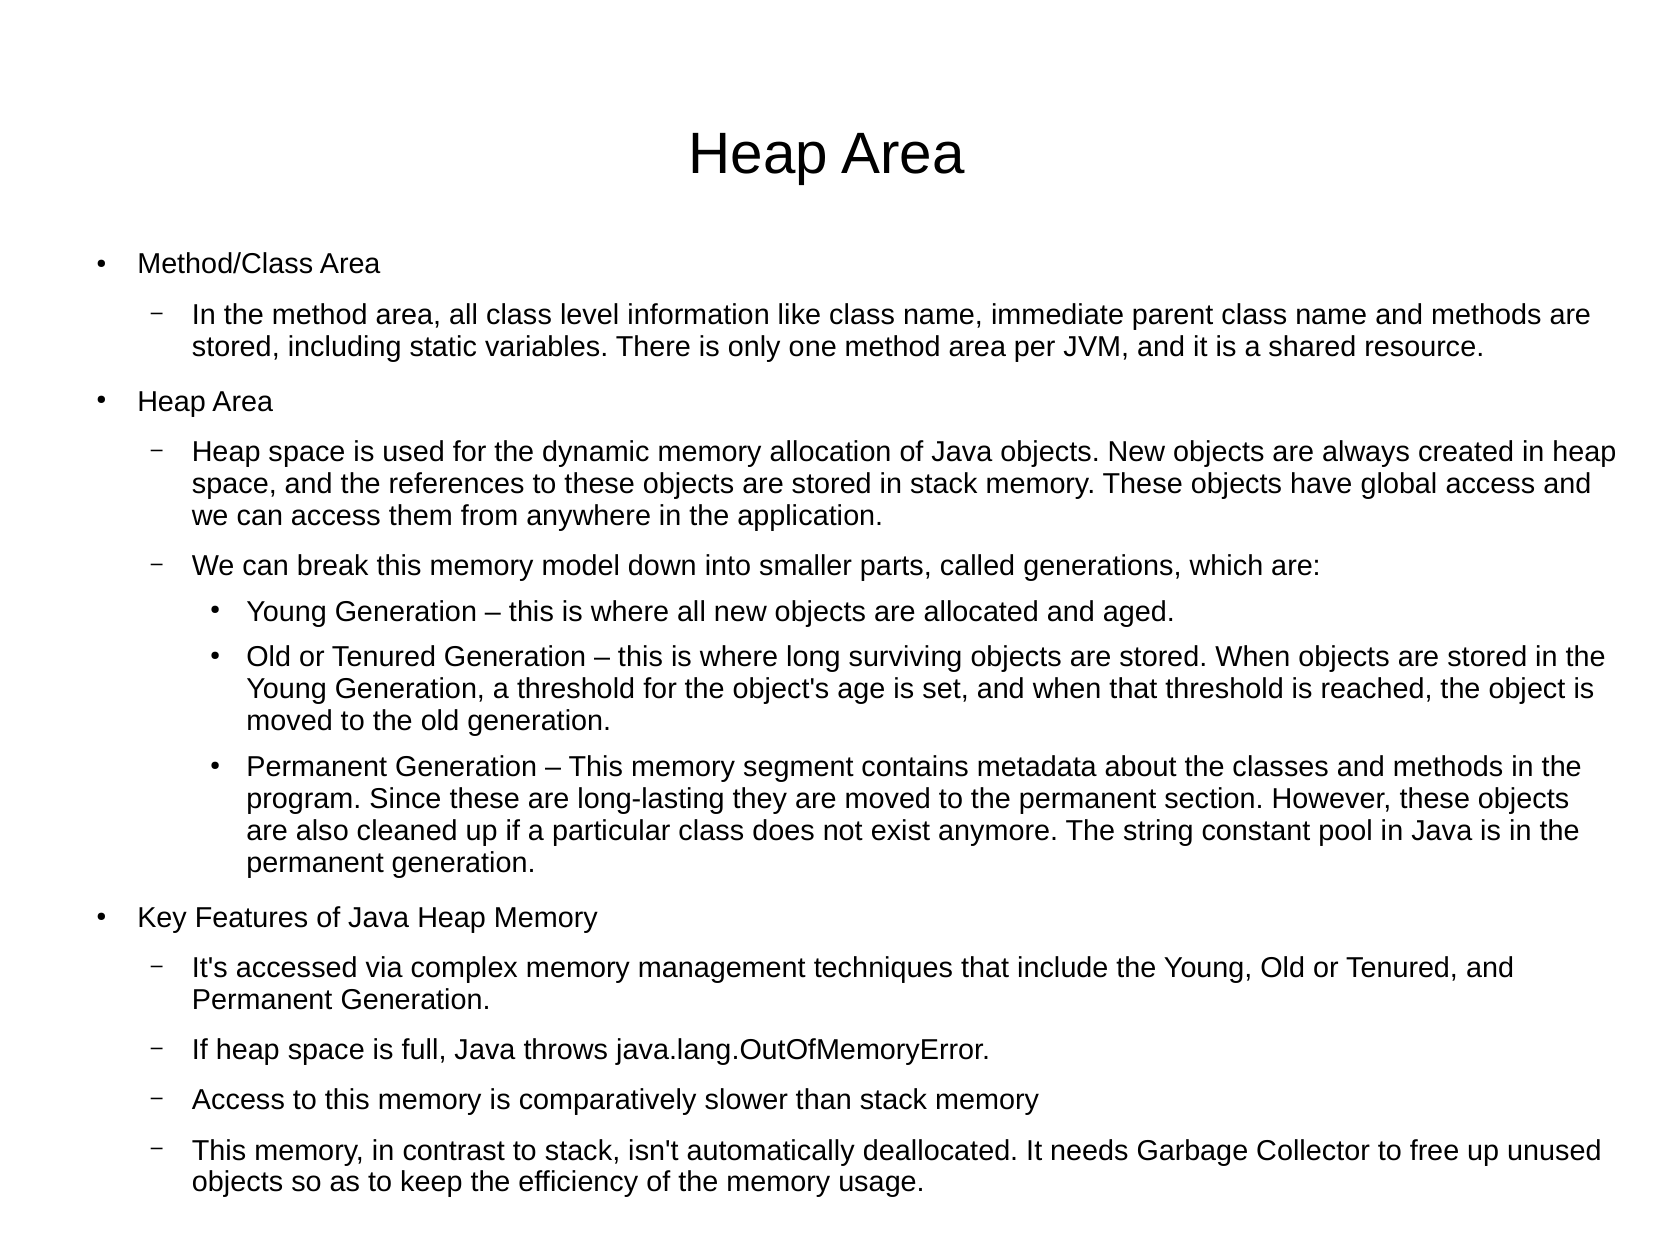

# Heap Area
Method/Class Area
In the method area, all class level information like class name, immediate parent class name and methods are stored, including static variables. There is only one method area per JVM, and it is a shared resource.
Heap Area
Heap space is used for the dynamic memory allocation of Java objects. New objects are always created in heap space, and the references to these objects are stored in stack memory. These objects have global access and we can access them from anywhere in the application.
We can break this memory model down into smaller parts, called generations, which are:
Young Generation – this is where all new objects are allocated and aged.
Old or Tenured Generation – this is where long surviving objects are stored. When objects are stored in the Young Generation, a threshold for the object's age is set, and when that threshold is reached, the object is moved to the old generation.
Permanent Generation – This memory segment contains metadata about the classes and methods in the program. Since these are long-lasting they are moved to the permanent section. However, these objects are also cleaned up if a particular class does not exist anymore. The string constant pool in Java is in the permanent generation.
Key Features of Java Heap Memory
It's accessed via complex memory management techniques that include the Young, Old or Tenured, and Permanent Generation.
If heap space is full, Java throws java.lang.OutOfMemoryError.
Access to this memory is comparatively slower than stack memory
This memory, in contrast to stack, isn't automatically deallocated. It needs Garbage Collector to free up unused objects so as to keep the efficiency of the memory usage.